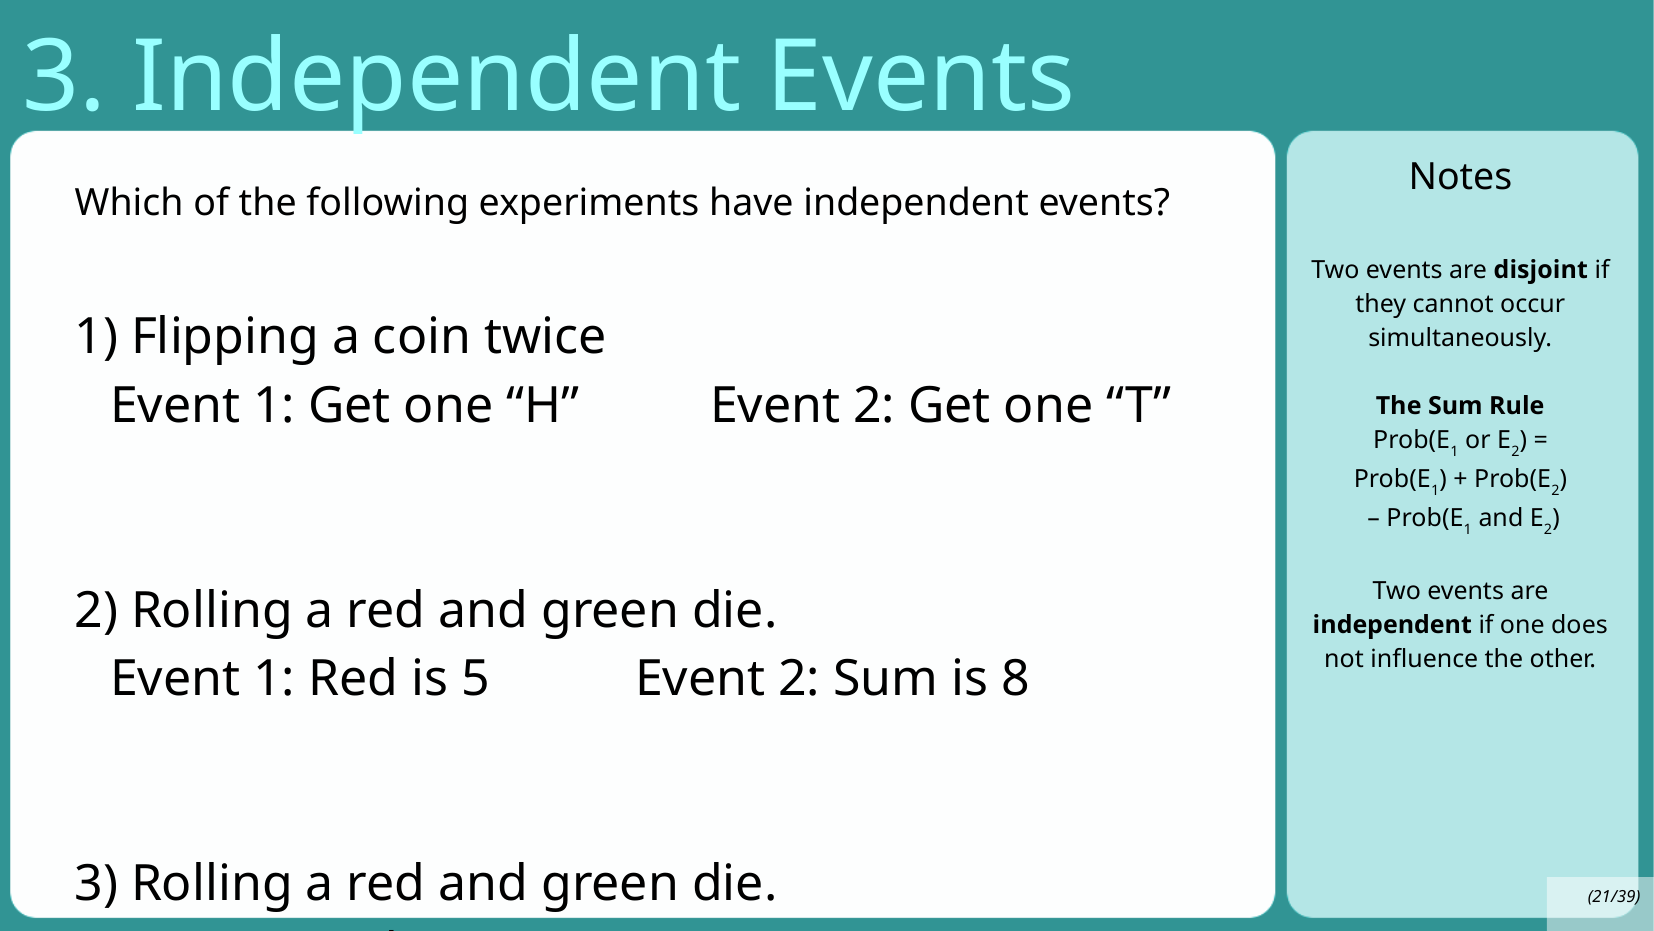

# 3. Independent Events
Notes
Two events are disjoint if they cannot occur simultaneously.
The Sum Rule
Prob(E1 or E2) =
Prob(E1) + Prob(E2)
 – Prob(E1 and E2)
Two events are independent if one does not influence the other.
Which of the following experiments have independent events?
 Flipping a coin twice
Event 1: Get one “H”		Event 2: Get one “T”
 Rolling a red and green die.
Event 1: Red is 5		Event 2: Sum is 8
 Rolling a red and green die.
Event 1: Red is 2		Event 2: Green is 3